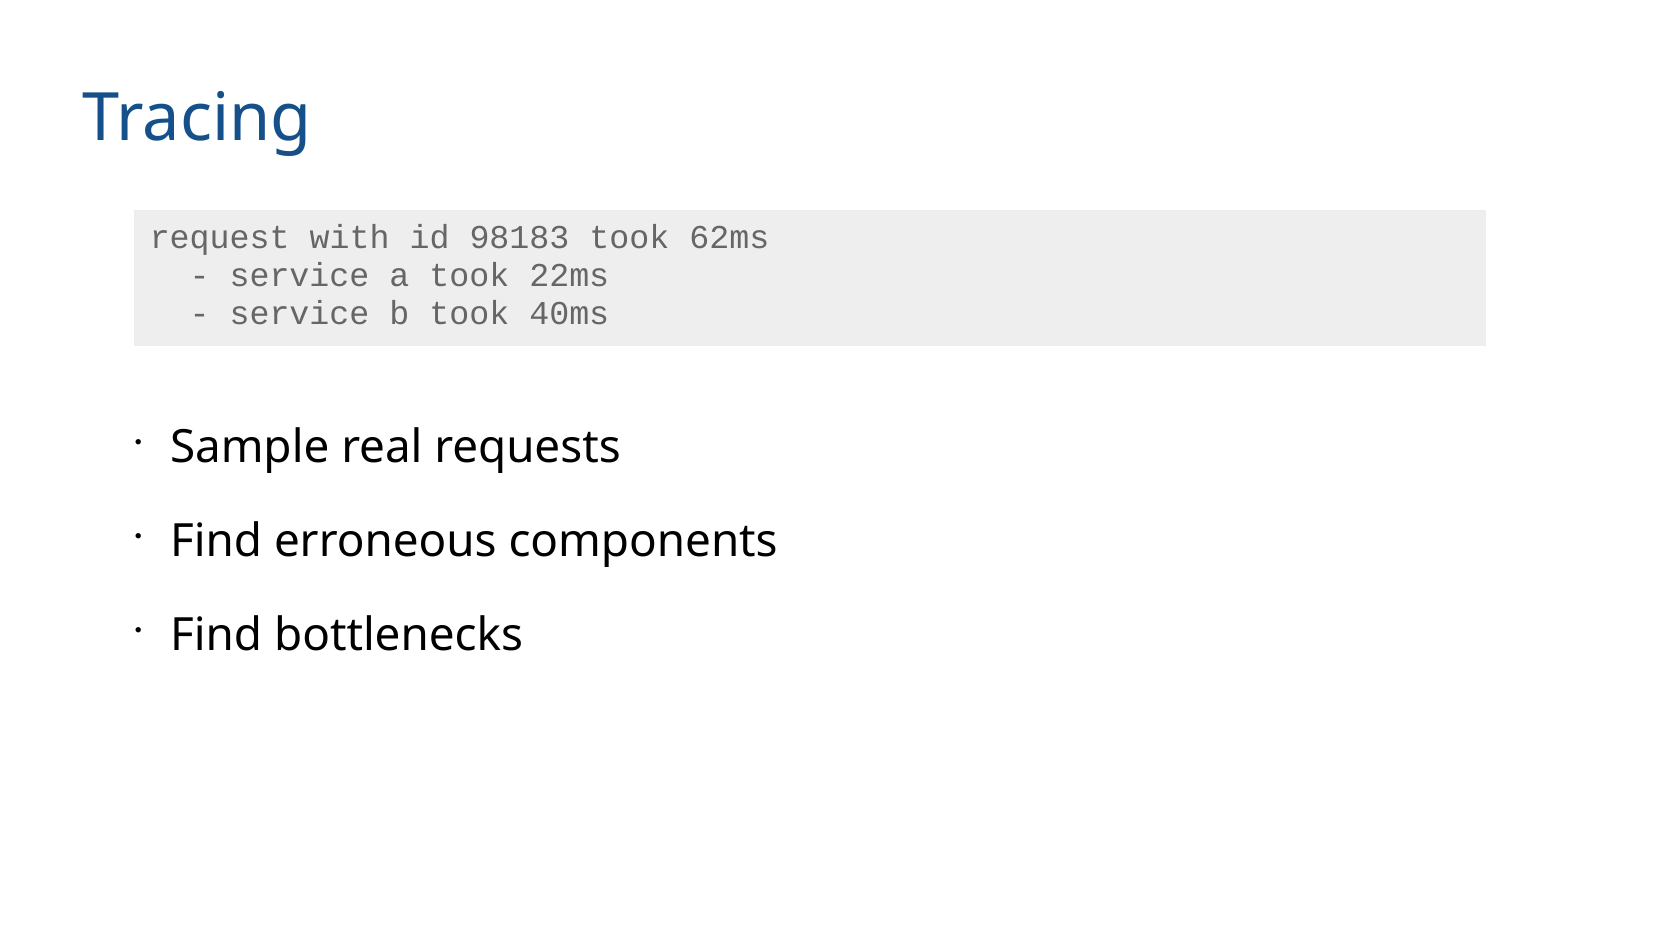

# Tracing
request with id 98183 took 62ms
 - service a took 22ms
 - service b took 40ms
Sample real requests
Find erroneous components
Find bottlenecks